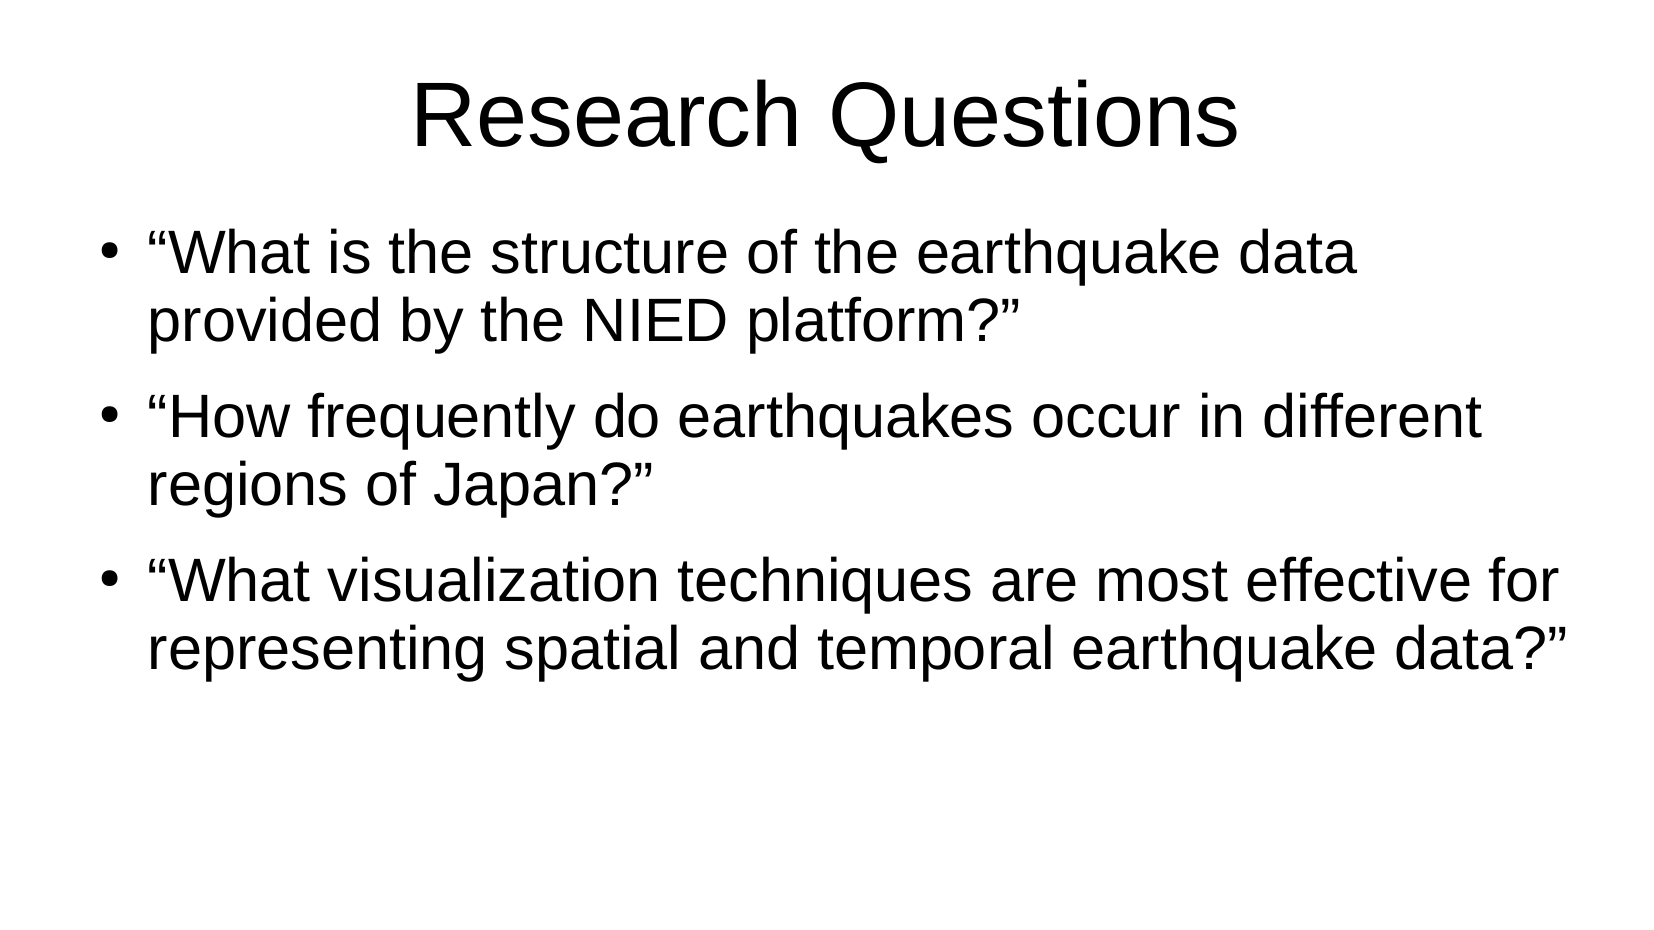

# Research Questions
“What is the structure of the earthquake data provided by the NIED platform?”
“How frequently do earthquakes occur in different regions of Japan?”
“What visualization techniques are most effective for representing spatial and temporal earthquake data?”